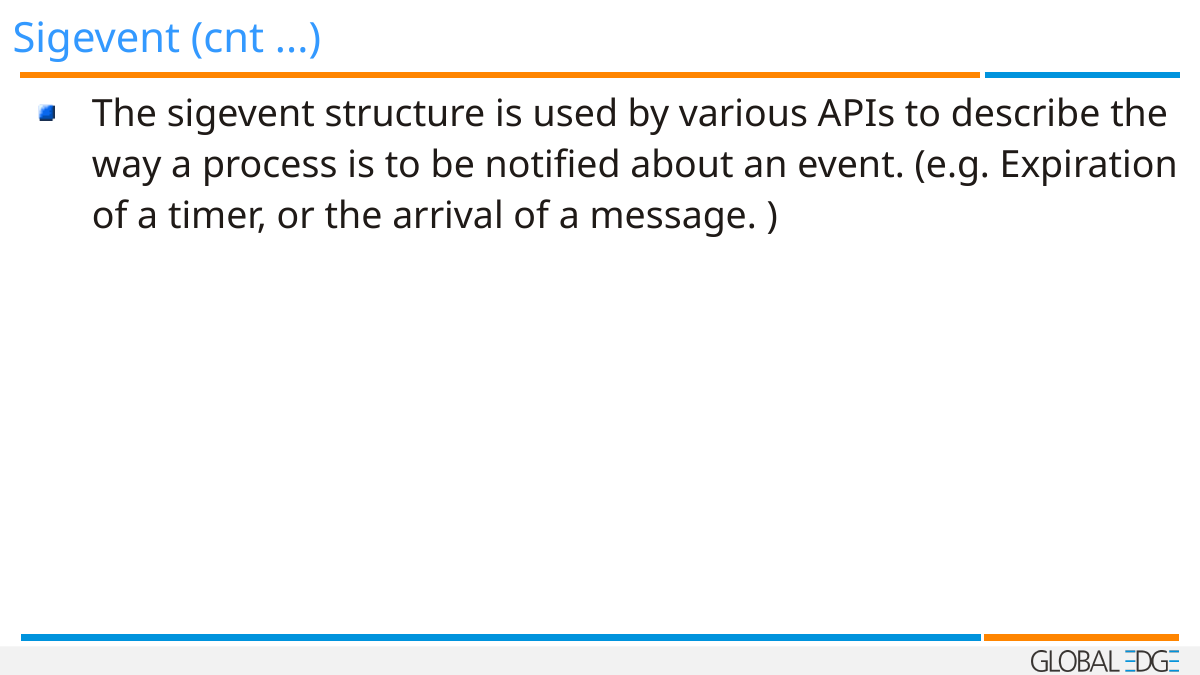

# Sigevent (cnt ...)
The sigevent structure is used by various APIs to describe the way a process is to be notified about an event. (e.g. Expiration of a timer, or the arrival of a message. )